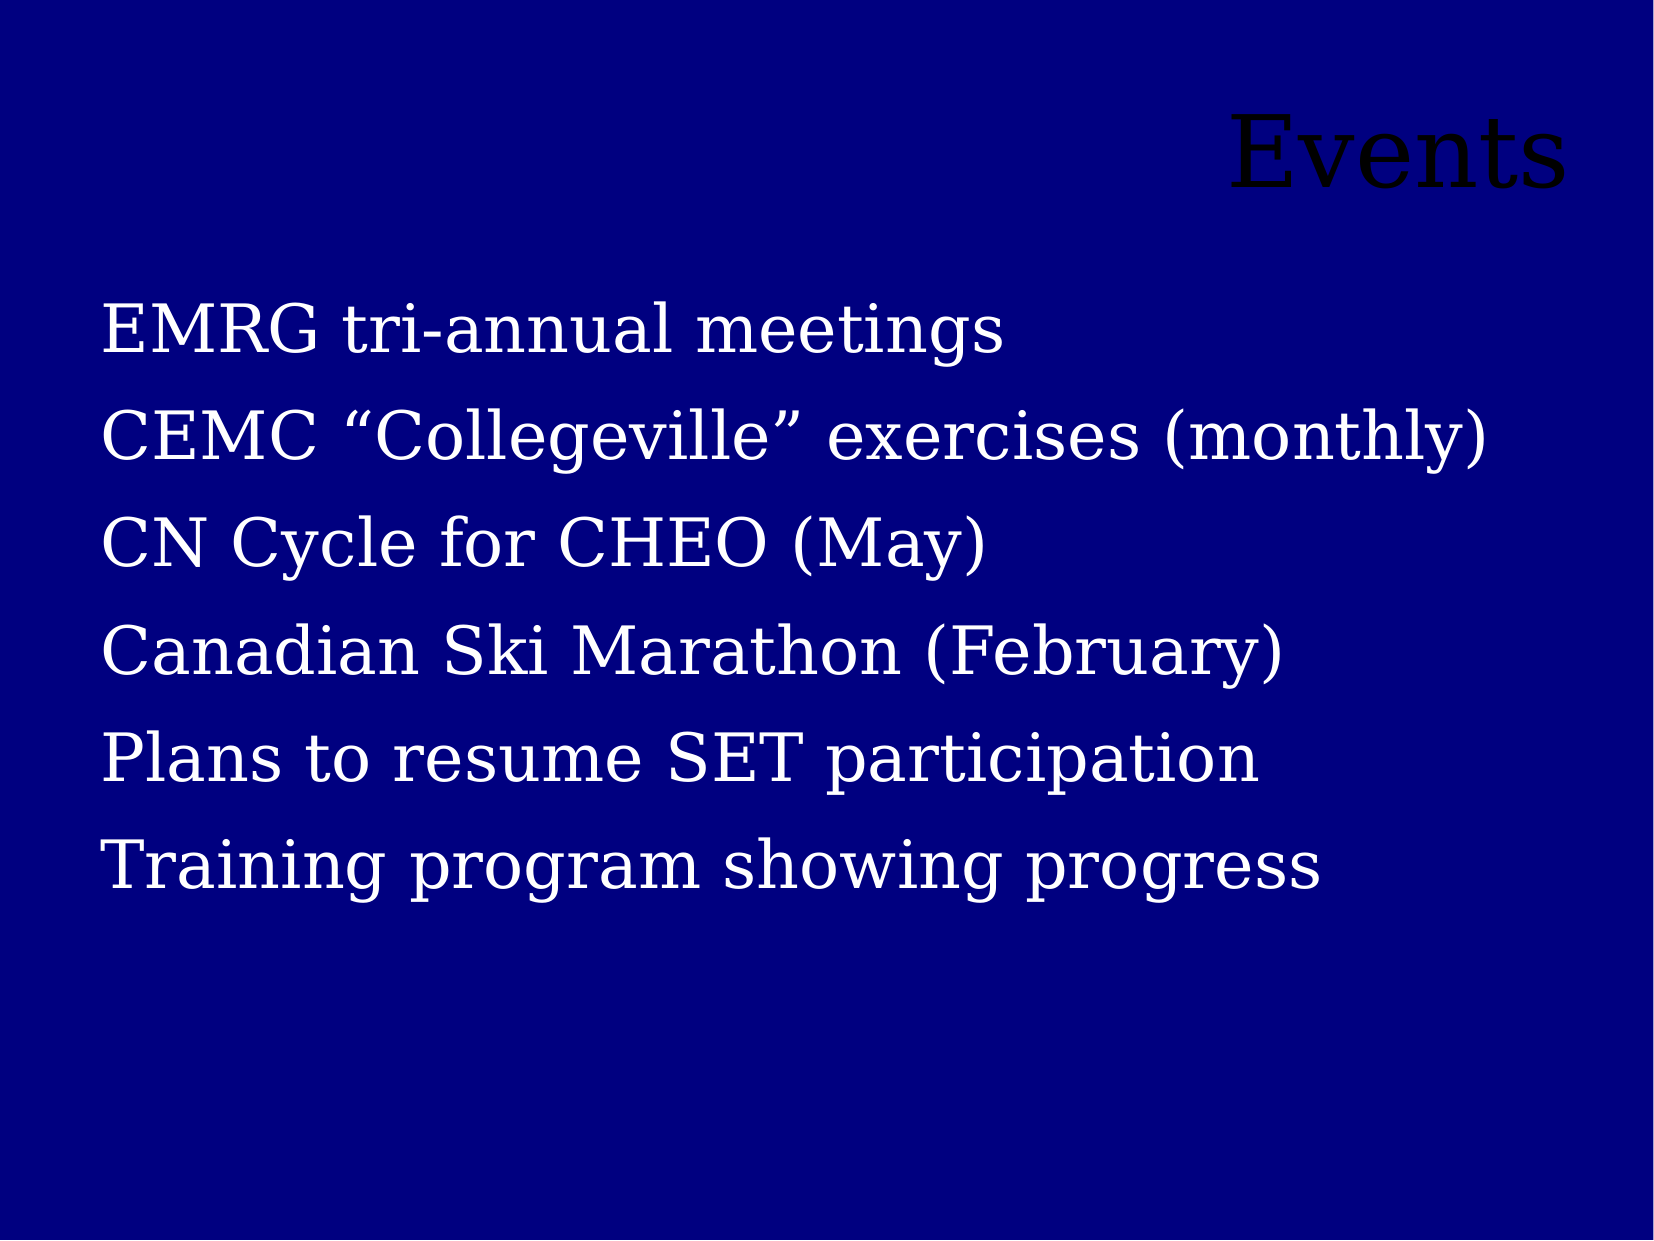

# Events
EMRG tri-annual meetings
CEMC “Collegeville” exercises (monthly)
CN Cycle for CHEO (May)
Canadian Ski Marathon (February)
Plans to resume SET participation
Training program showing progress